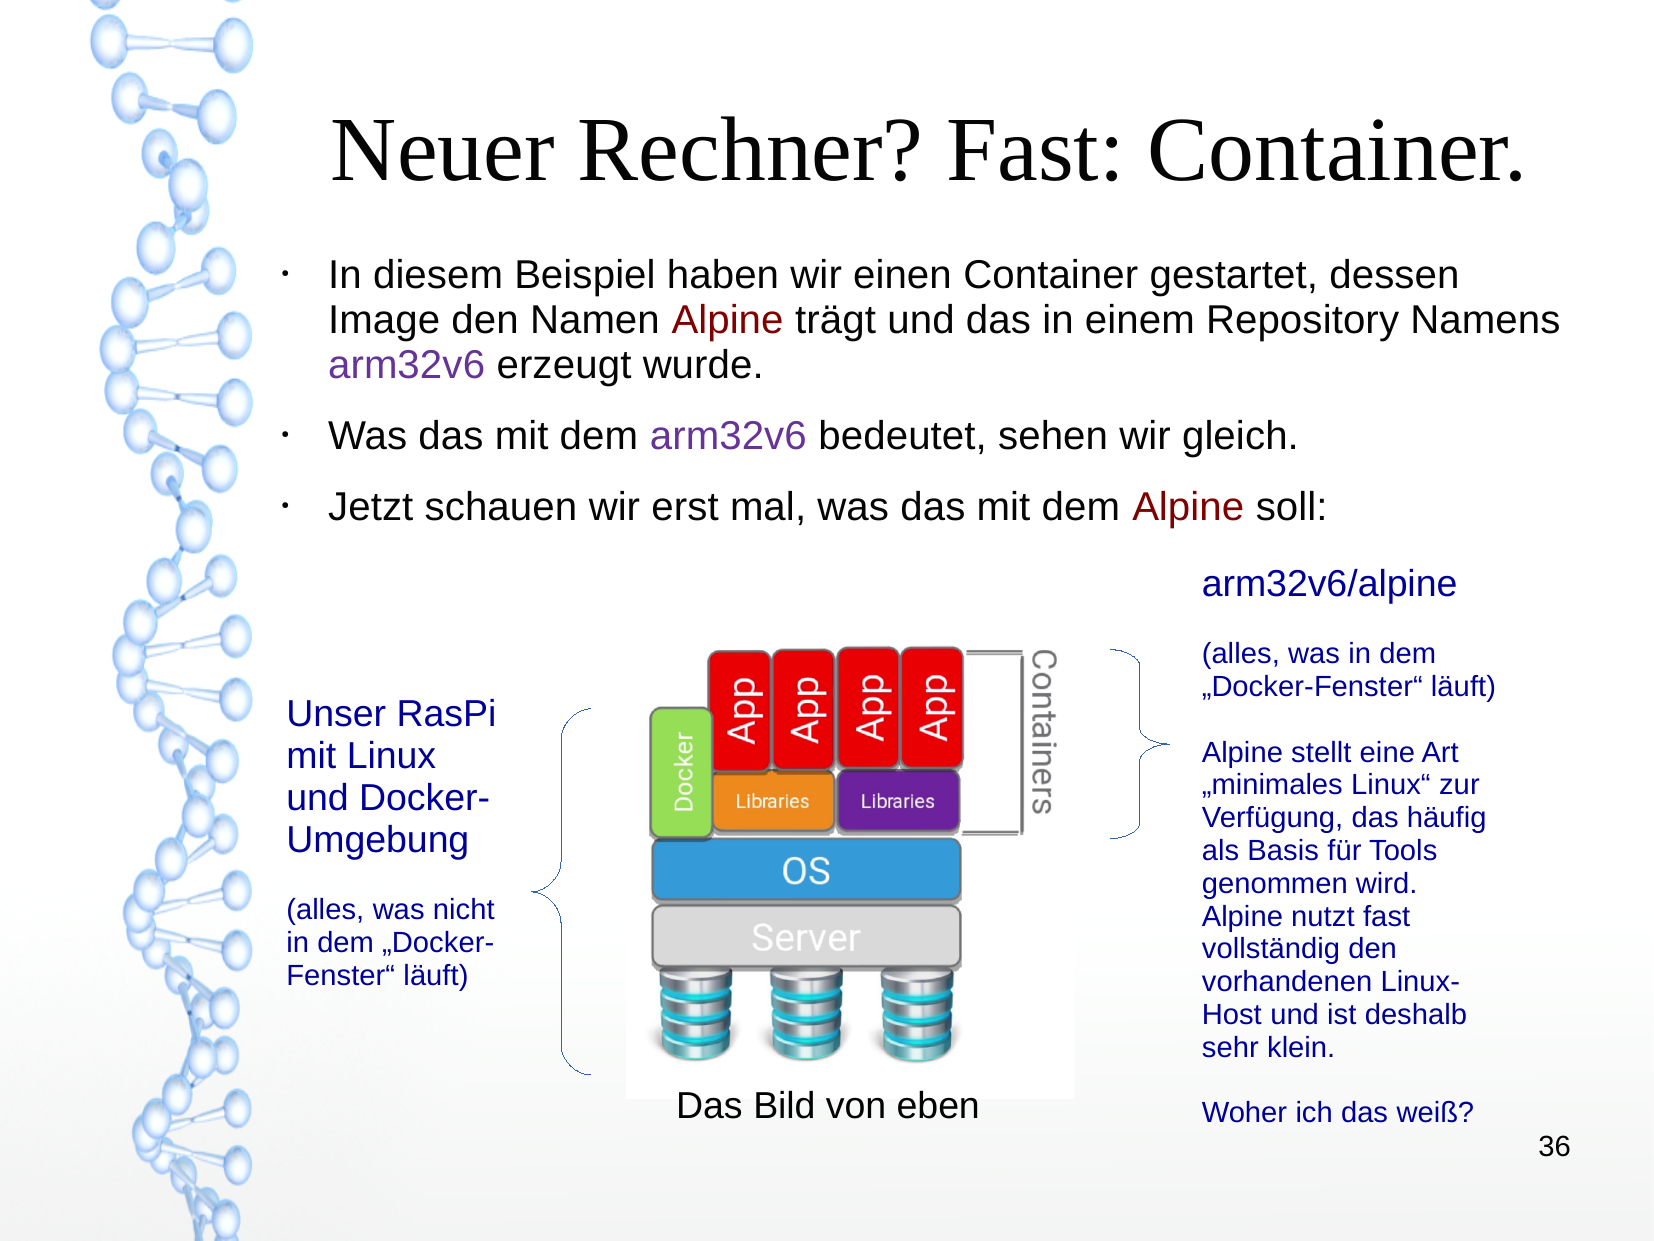

# Neuer Rechner? Fast: Container.
In diesem Beispiel haben wir einen Container gestartet, dessen Image den Namen Alpine trägt und das in einem Repository Namens arm32v6 erzeugt wurde.
Was das mit dem arm32v6 bedeutet, sehen wir gleich.
Jetzt schauen wir erst mal, was das mit dem Alpine soll:
arm32v6/alpine
(alles, was in dem „Docker-Fenster“ läuft)
Alpine stellt eine Art „minimales Linux“ zur Verfügung, das häufig als Basis für Tools genommen wird.
Alpine nutzt fast vollständig den vorhandenen Linux-Host und ist deshalb sehr klein.
Woher ich das weiß?
Unser RasPi mit Linux und Docker-Umgebung
(alles, was nicht in dem „Docker-Fenster“ läuft)
Das Bild von eben
36